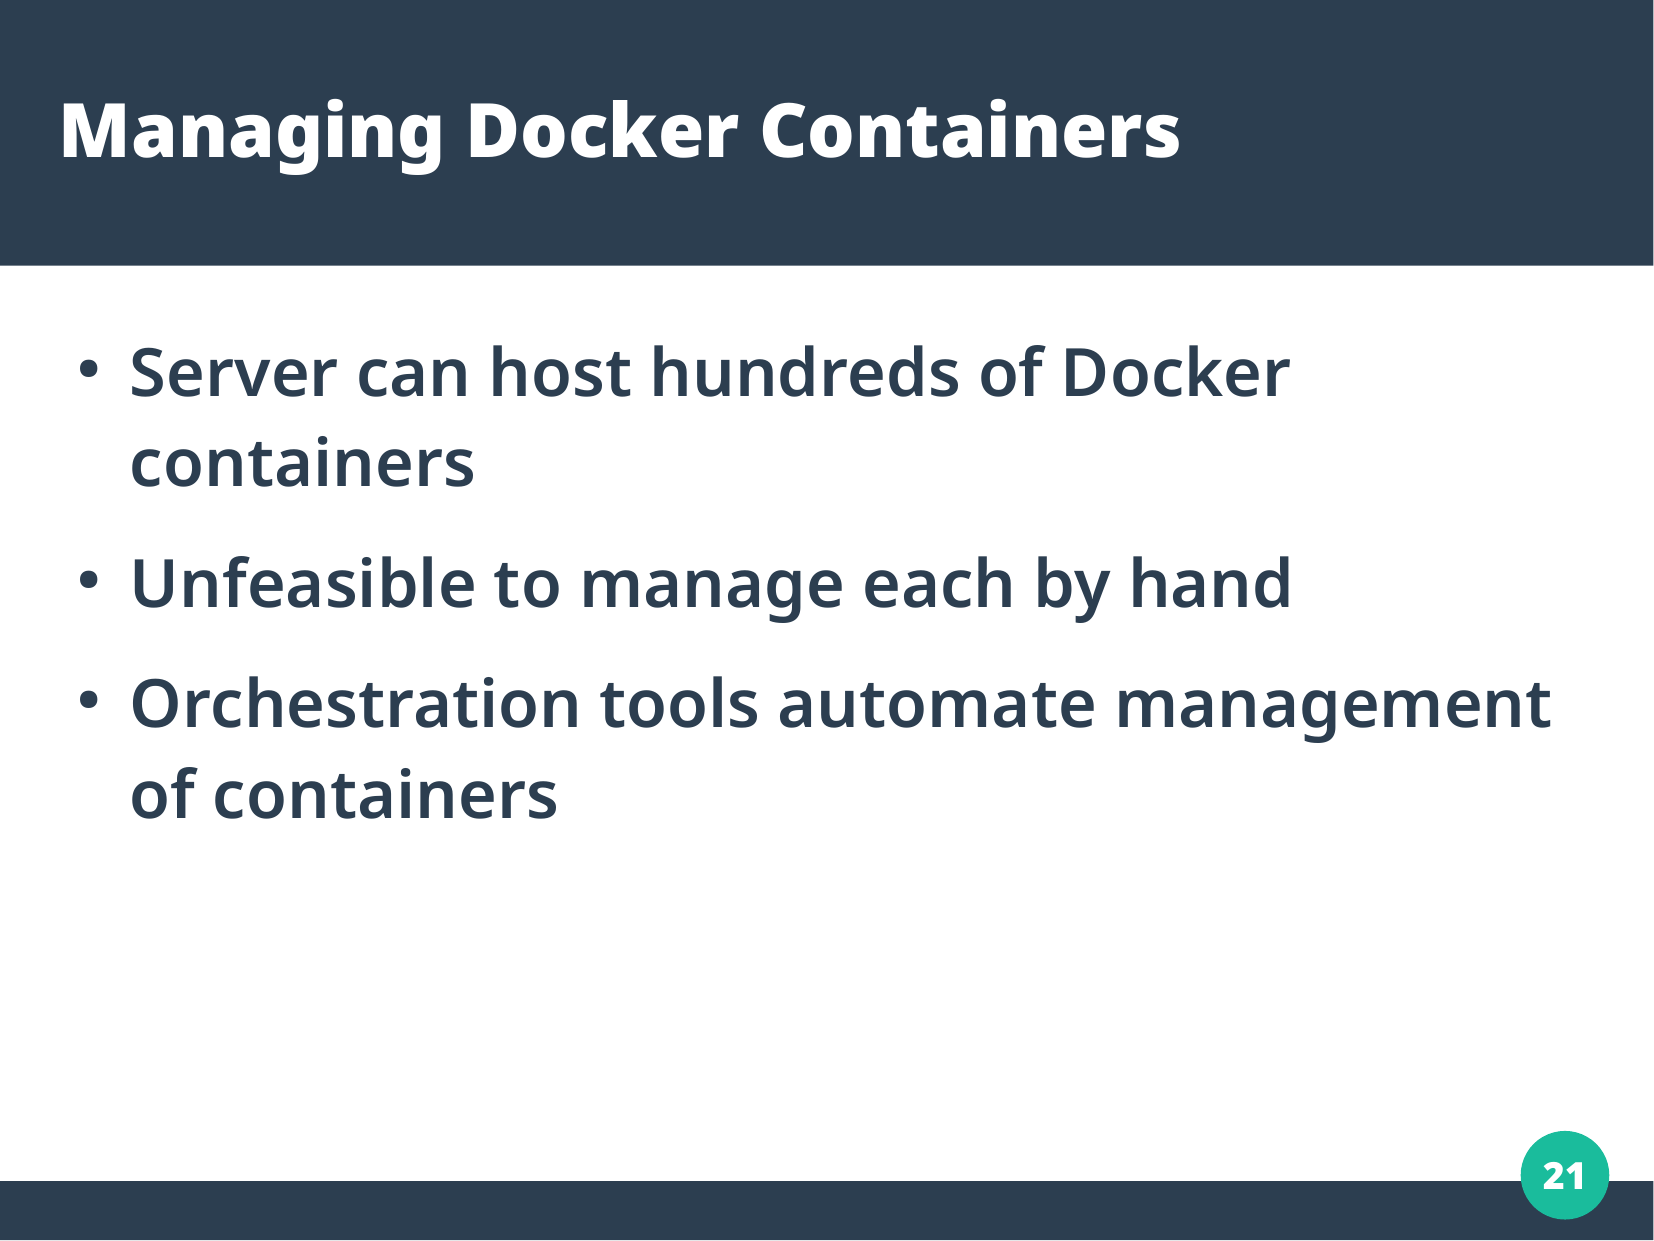

# Managing Docker Containers
Server can host hundreds of Docker containers
Unfeasible to manage each by hand
Orchestration tools automate management of containers
21